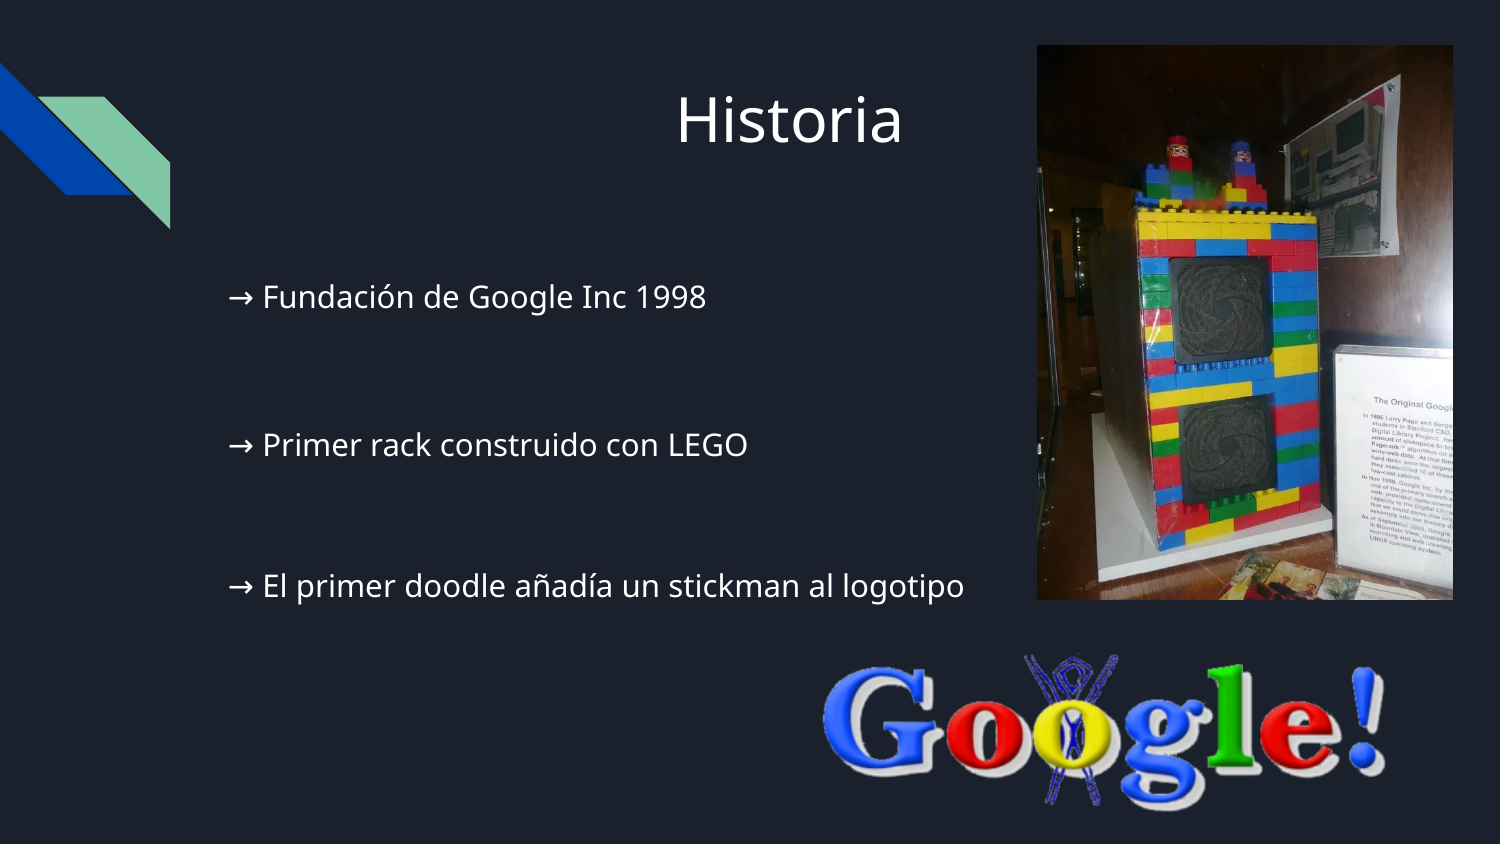

# Historia
→ Fundación de Google Inc 1998
→ Primer rack construido con LEGO
→ El primer doodle añadía un stickman al logotipo